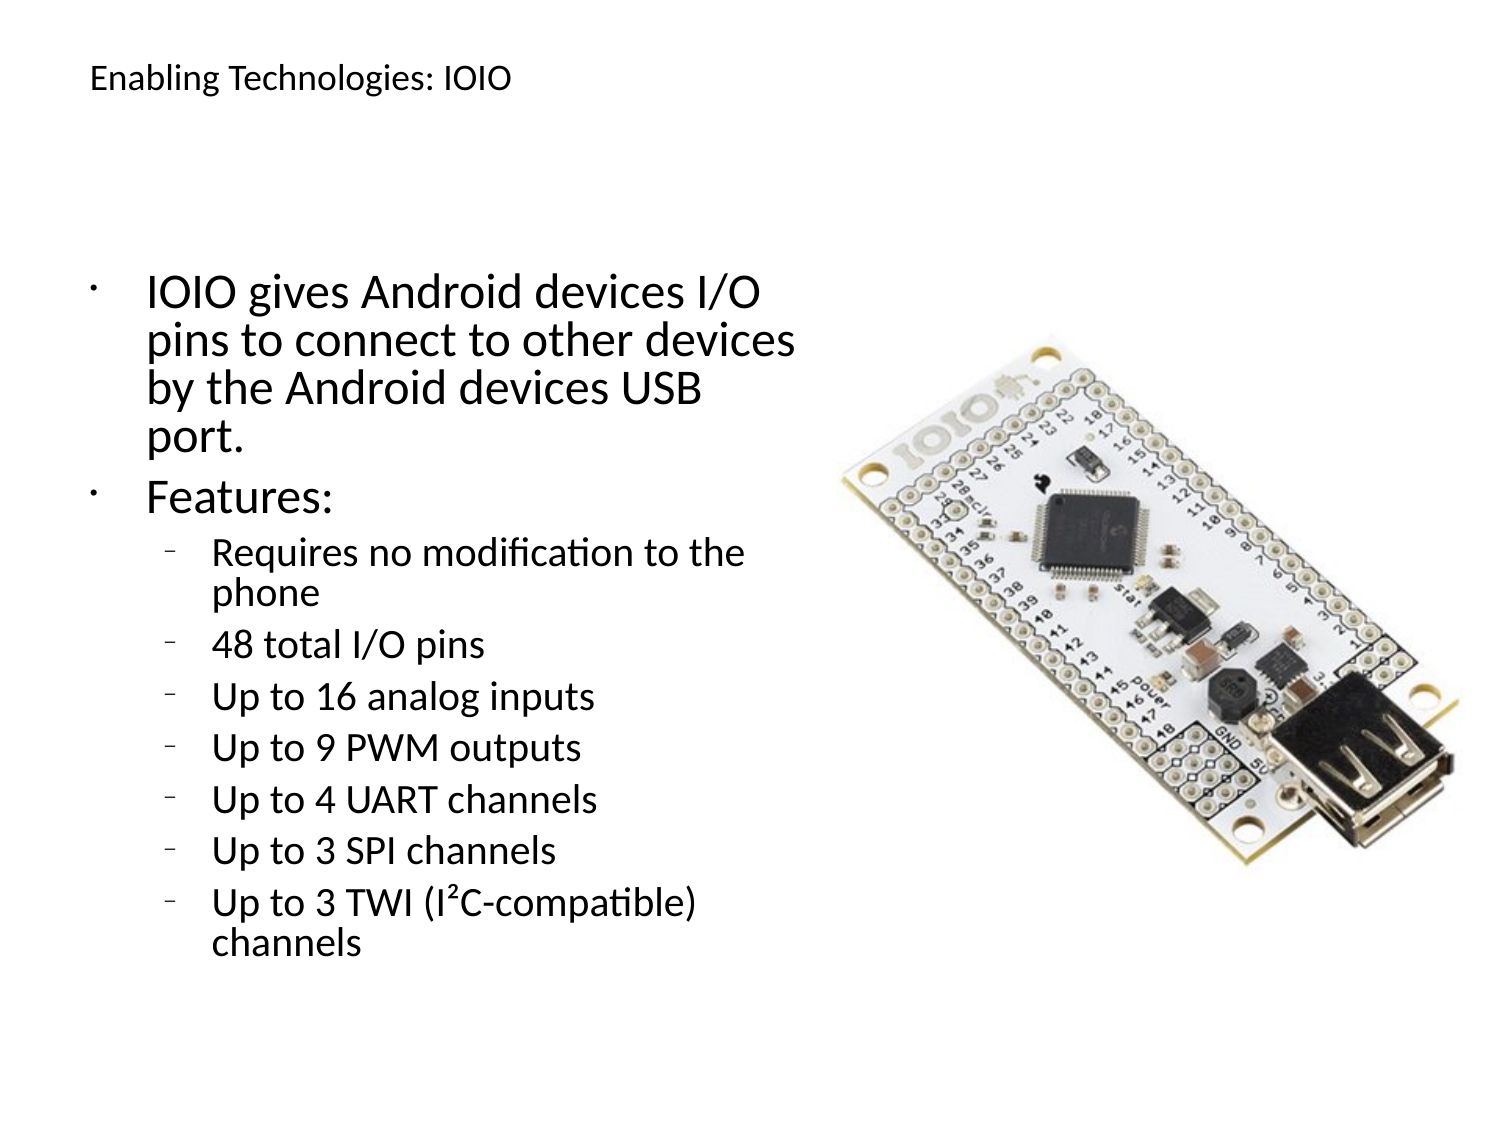

# Enabling Technologies: IOIO
IOIO gives Android devices I/O pins to connect to other devices by the Android devices USB port.
Features:
Requires no modification to the phone
48 total I/O pins
Up to 16 analog inputs
Up to 9 PWM outputs
Up to 4 UART channels
Up to 3 SPI channels
Up to 3 TWI (I²C-compatible) channels